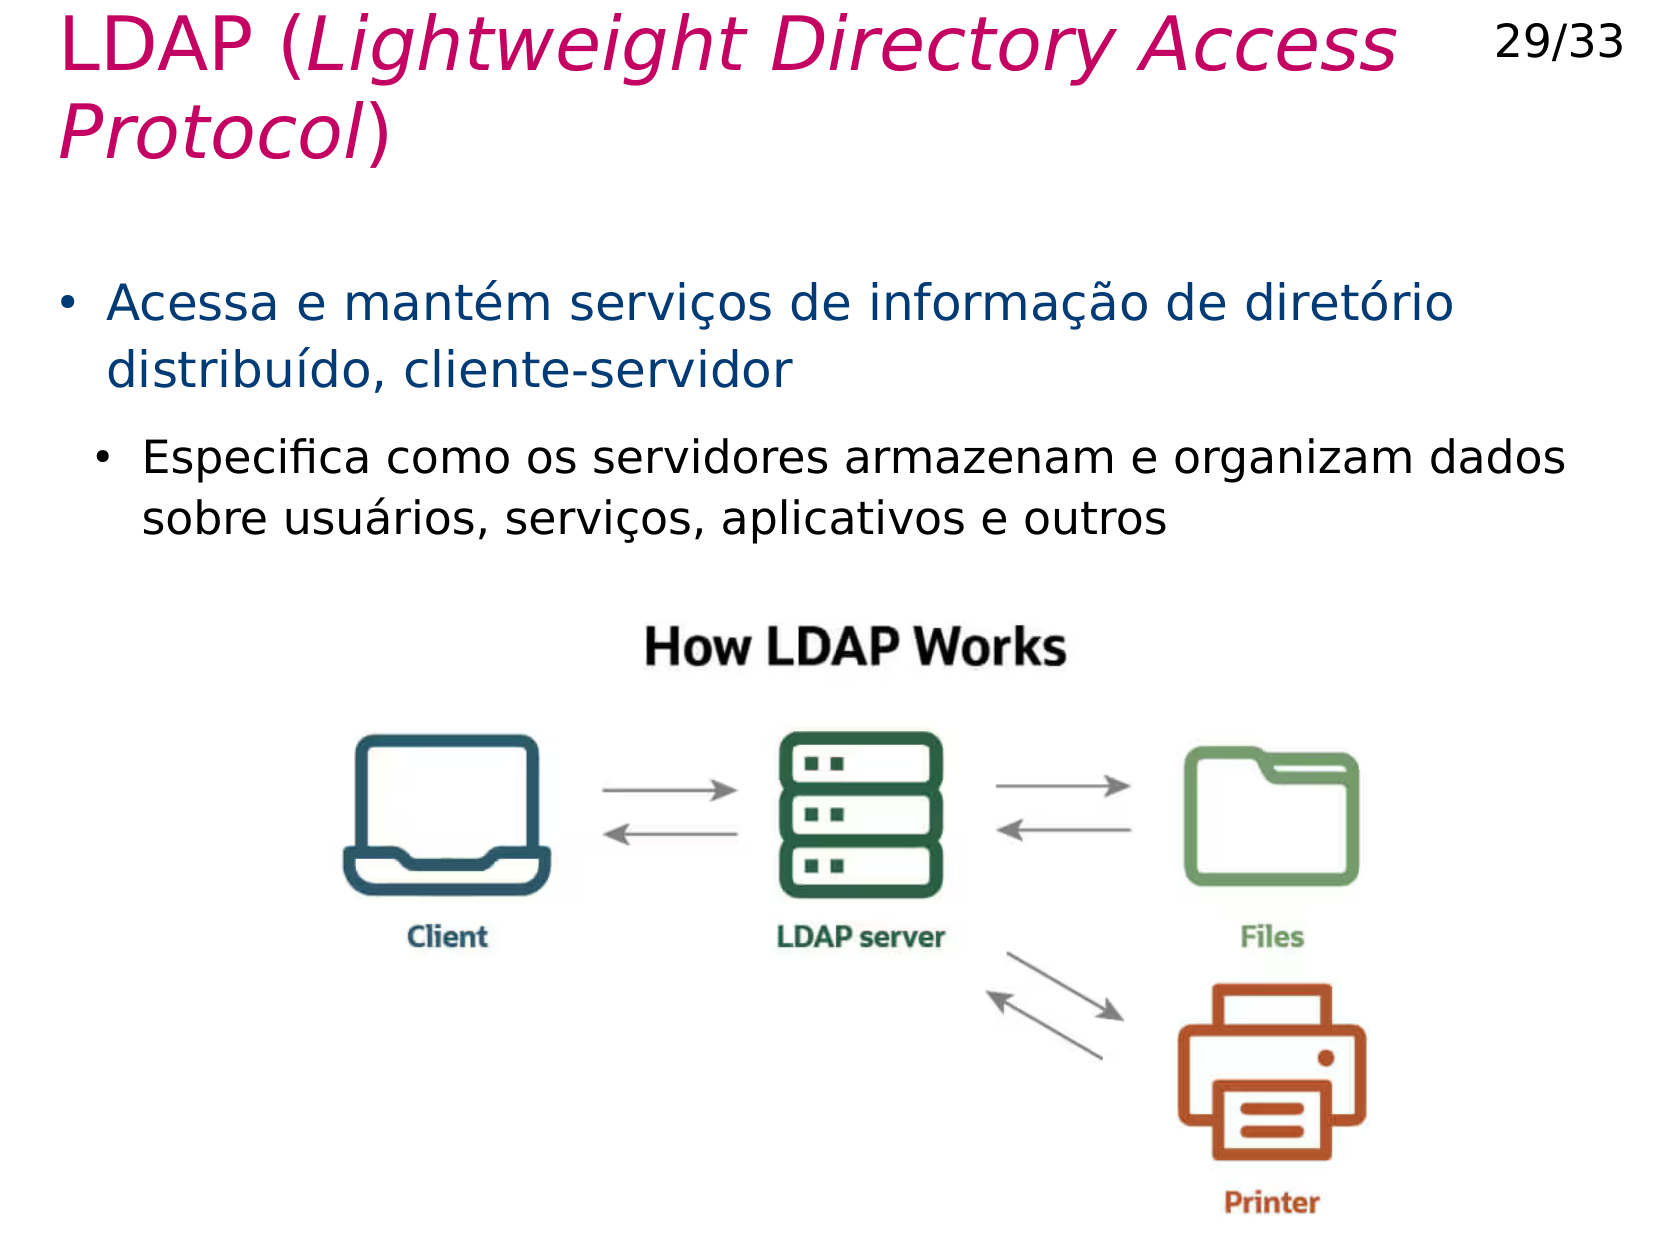

# LDAP (Lightweight Directory Access Protocol)
29
Acessa e mantém serviços de informação de diretório distribuído, cliente-servidor
Especifica como os servidores armazenam e organizam dados sobre usuários, serviços, aplicativos e outros